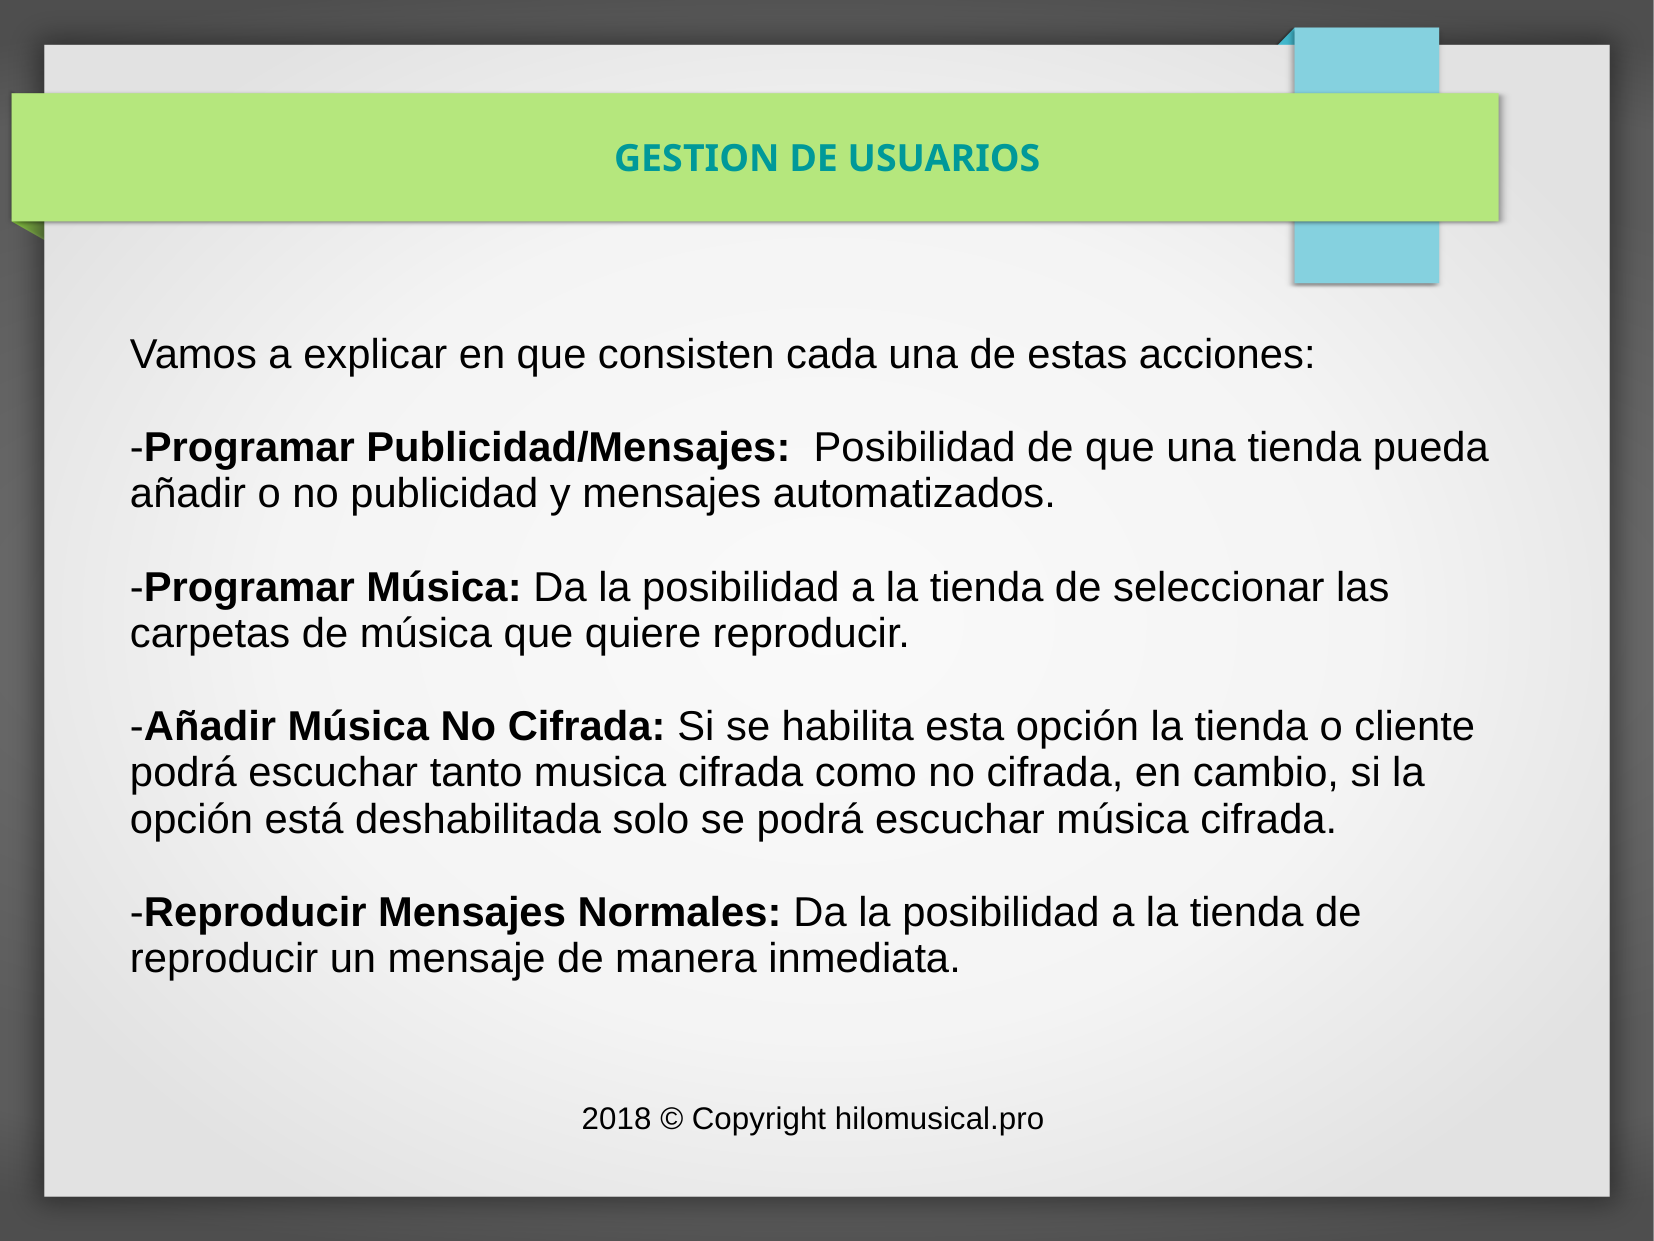

# GESTION DE USUARIOS
Vamos a explicar en que consisten cada una de estas acciones:
-Programar Publicidad/Mensajes: Posibilidad de que una tienda pueda añadir o no publicidad y mensajes automatizados.
-Programar Música: Da la posibilidad a la tienda de seleccionar las carpetas de música que quiere reproducir.
-Añadir Música No Cifrada: Si se habilita esta opción la tienda o cliente podrá escuchar tanto musica cifrada como no cifrada, en cambio, si la opción está deshabilitada solo se podrá escuchar música cifrada.
-Reproducir Mensajes Normales: Da la posibilidad a la tienda de reproducir un mensaje de manera inmediata.
2018 © Copyright hilomusical.pro